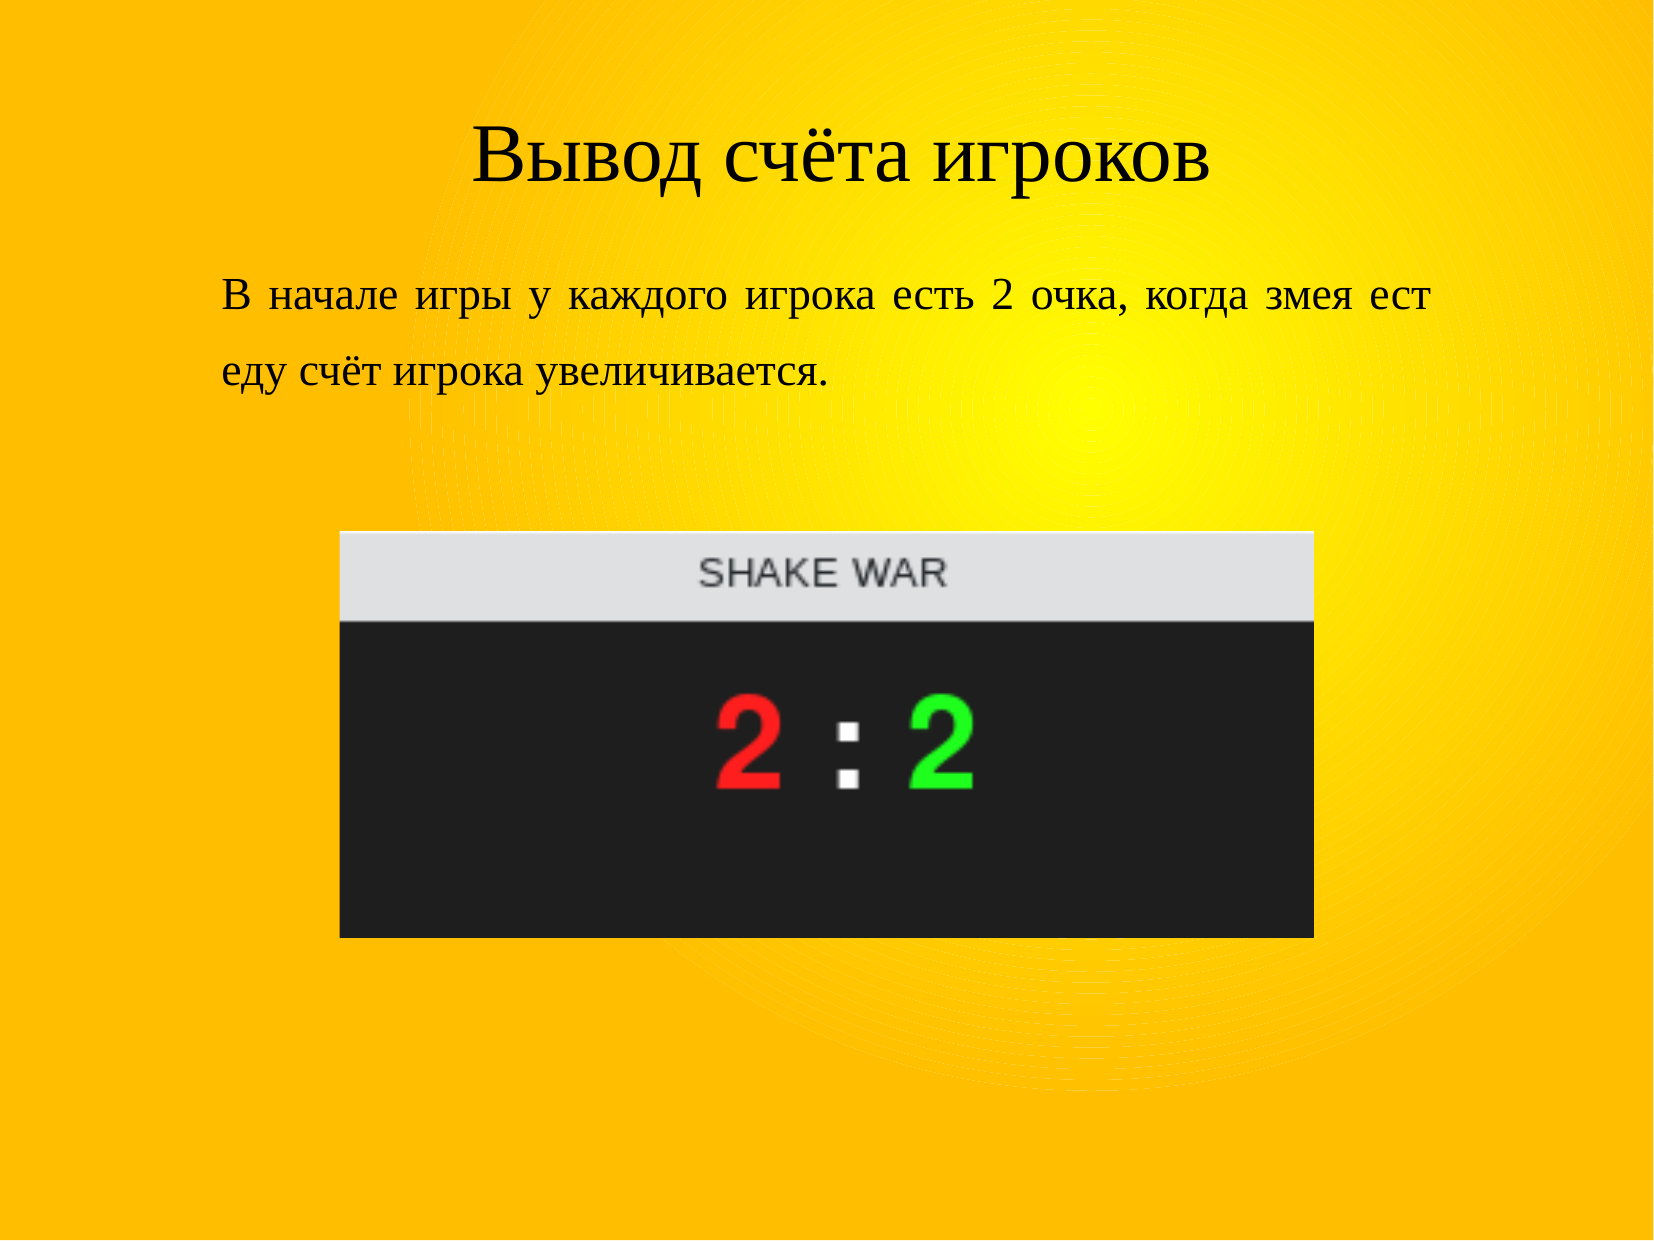

# Вывод счёта игроков
В начале игры у каждого игрока есть 2 очка, когда змея ест еду счёт игрока увеличивается.